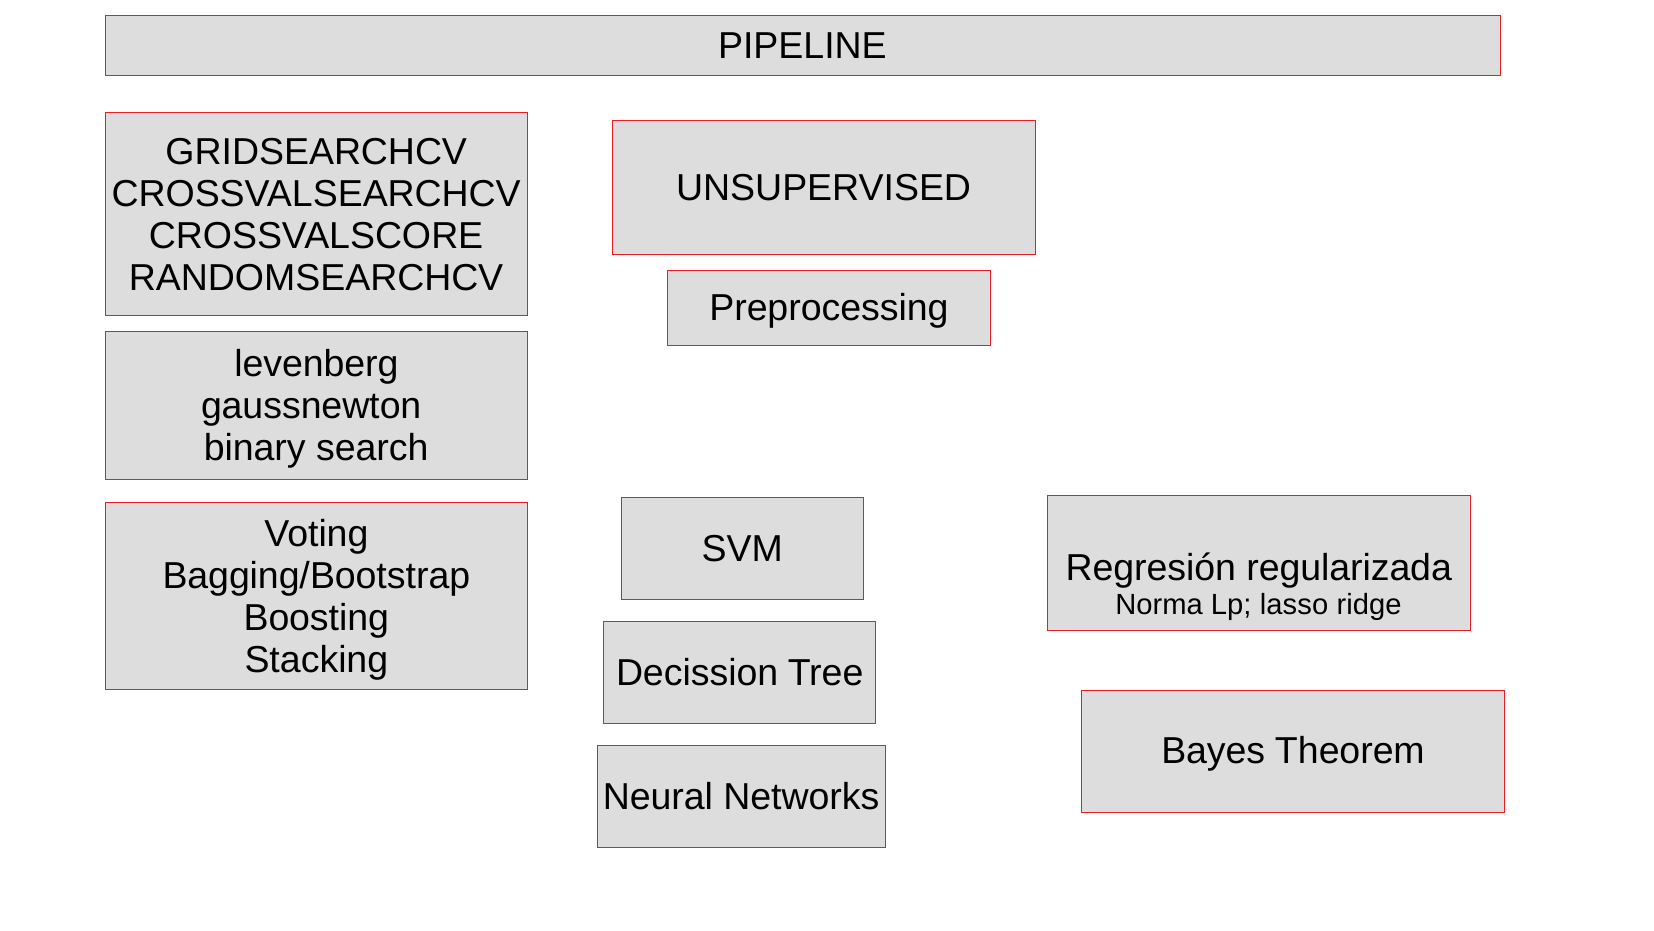

PIPELINE
GRIDSEARCHCV
CROSSVALSEARCHCV
CROSSVALSCORE
RANDOMSEARCHCV
UNSUPERVISED
Preprocessing
levenberg
gaussnewton
binary search
Regresión regularizada
Norma Lp; lasso ridge
SVM
Voting
Bagging/Bootstrap
Boosting
Stacking
Decission Tree
Bayes Theorem
Neural Networks